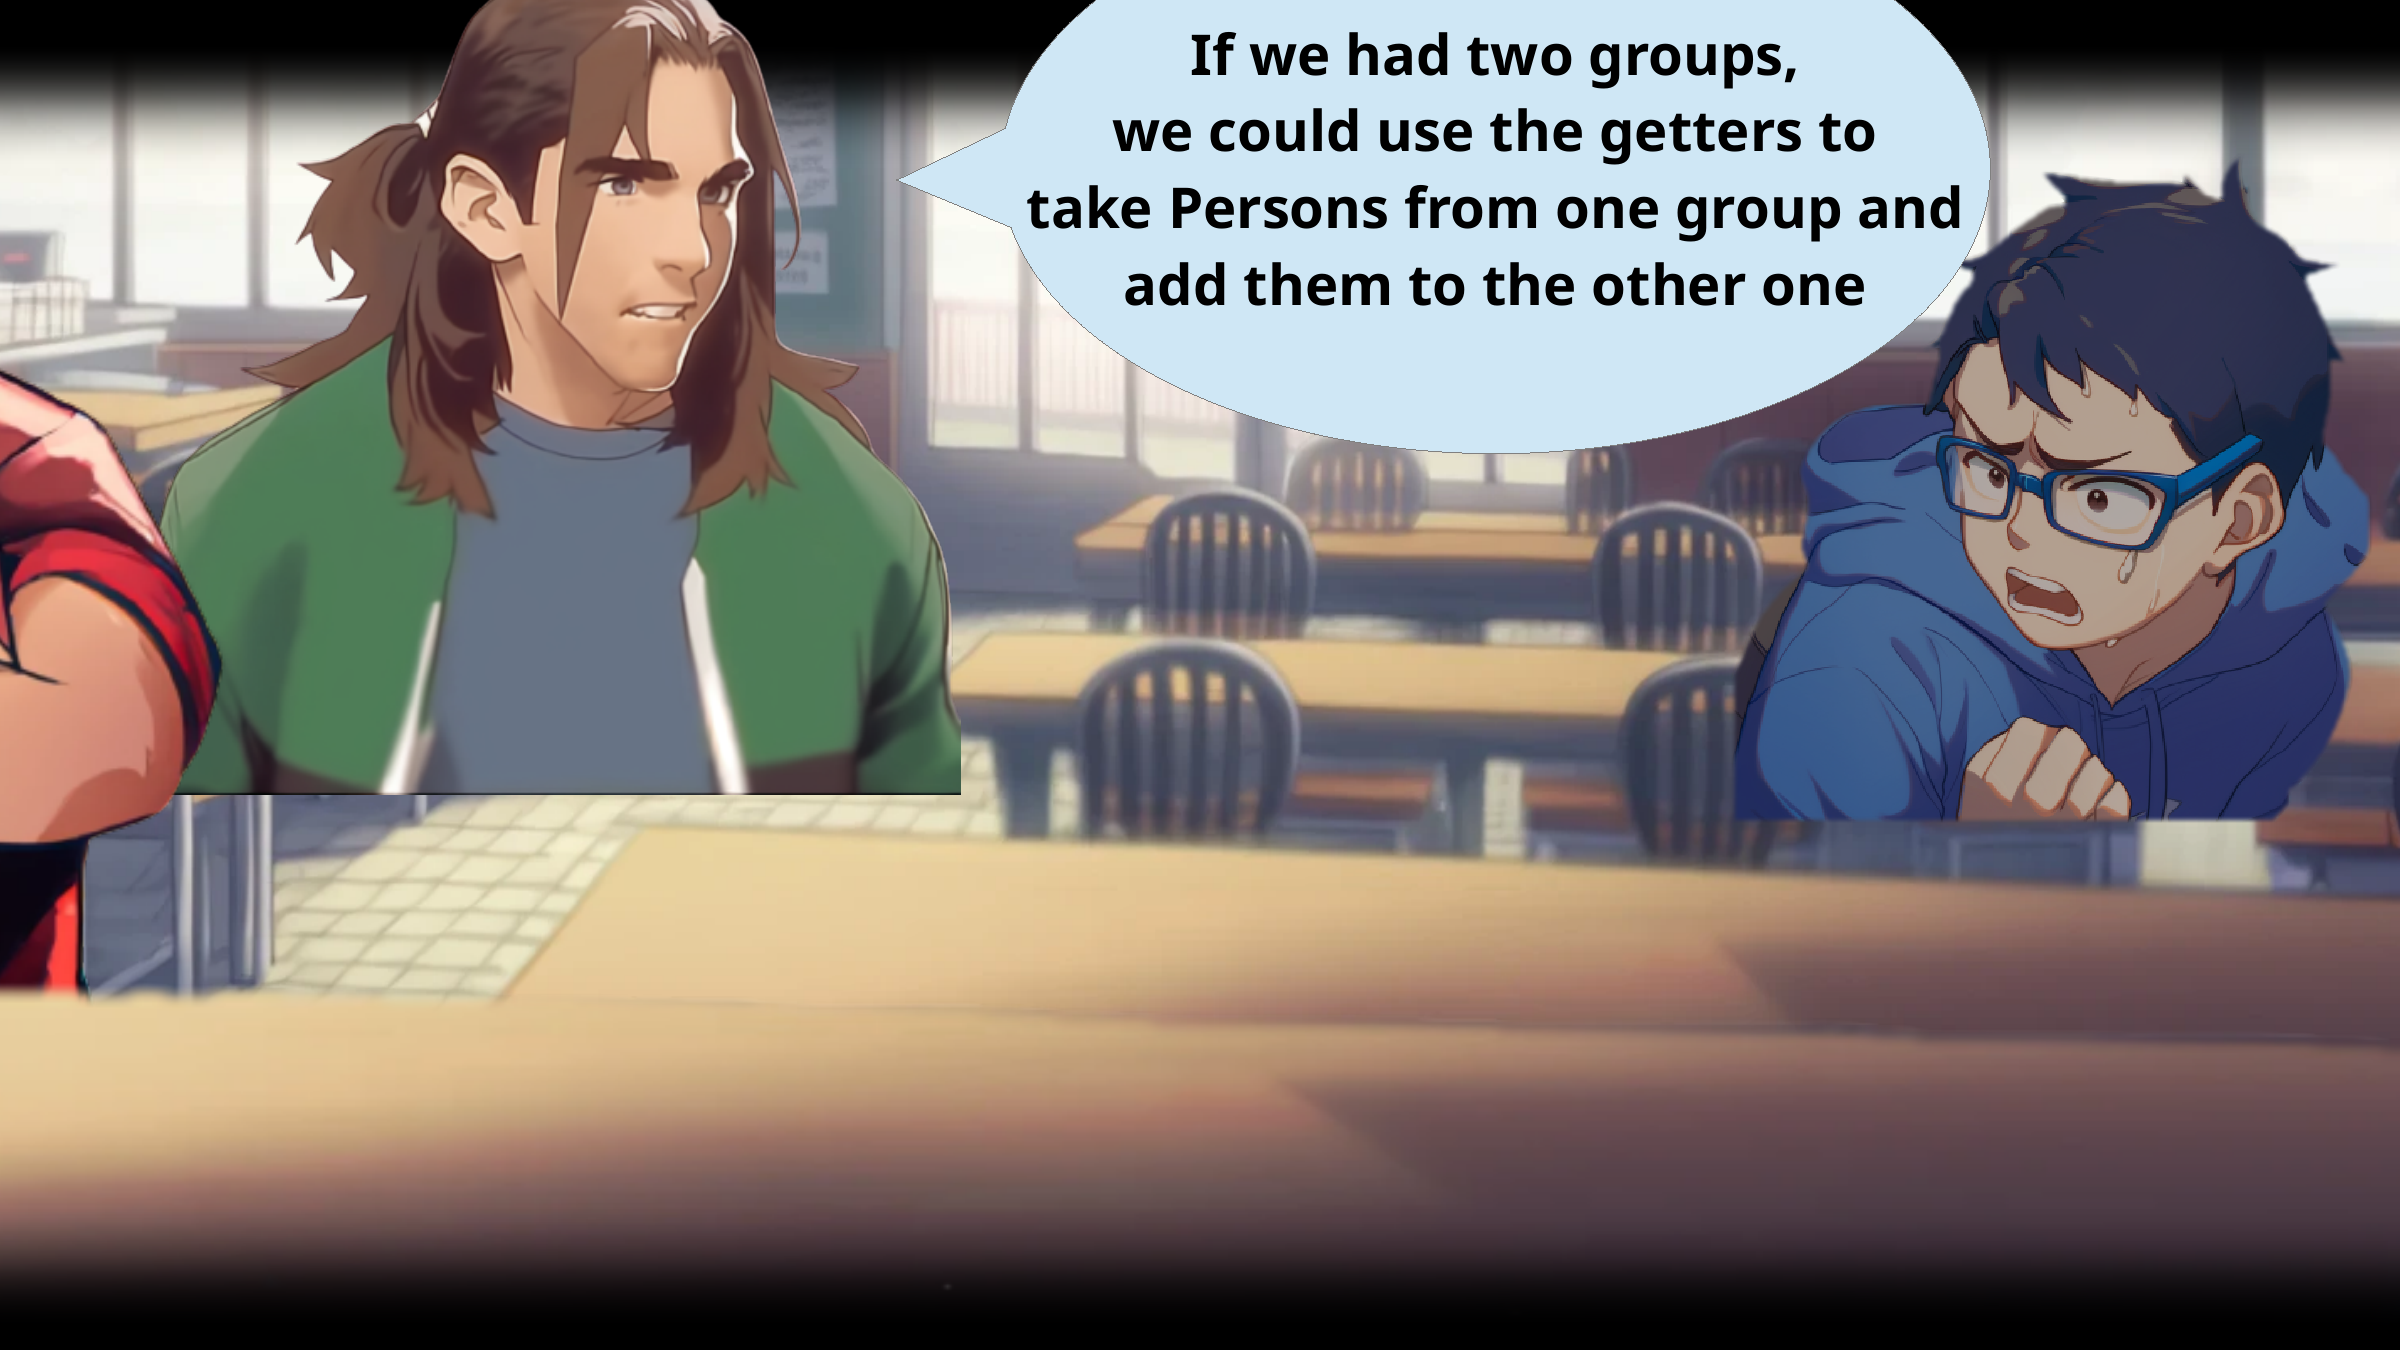

If we had two groups,
we could use the getters to
take Persons from one group and
add them to the other one